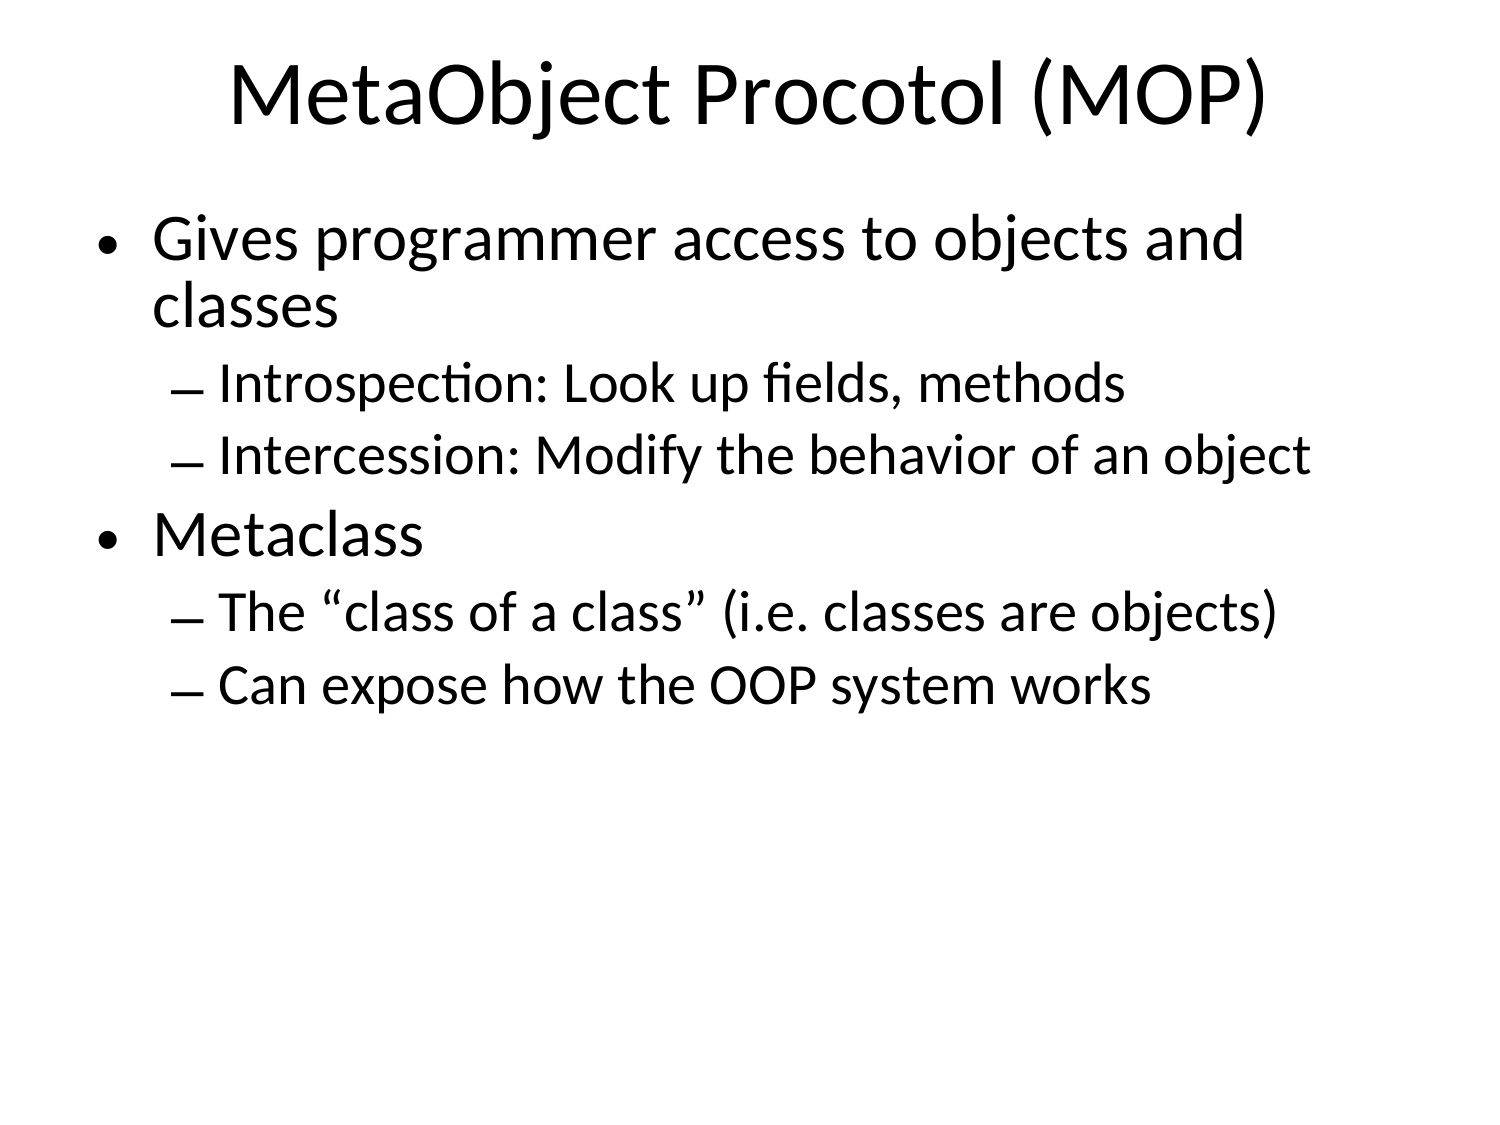

# MetaObject Procotol (MOP)
Gives programmer access to objects and classes
Introspection: Look up fields, methods
Intercession: Modify the behavior of an object
Metaclass
The “class of a class” (i.e. classes are objects)
Can expose how the OOP system works